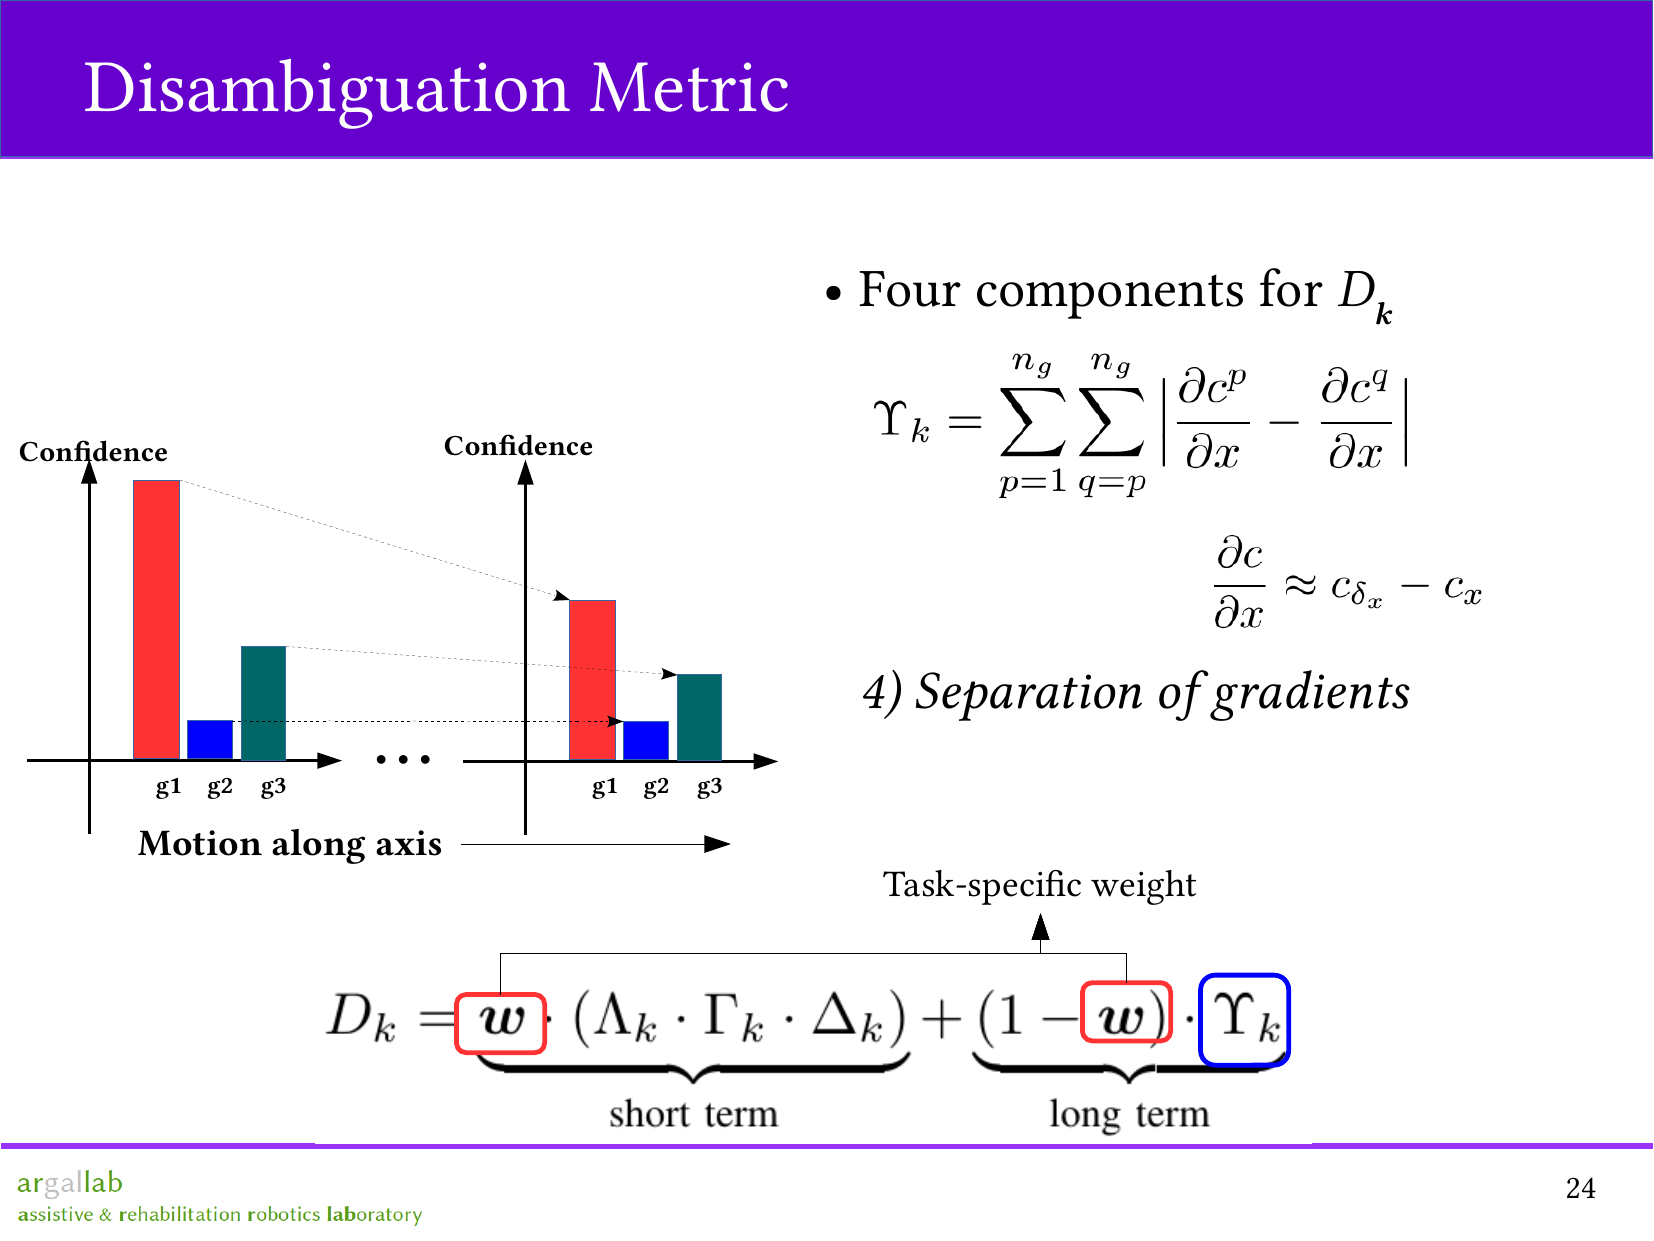

Disambiguation Metric
Four components for Dk
Confidence
Confidence
4) Separation of gradients
...
g1
g2
g3
g1
g2
g3
Motion along axis
Task-specific weight